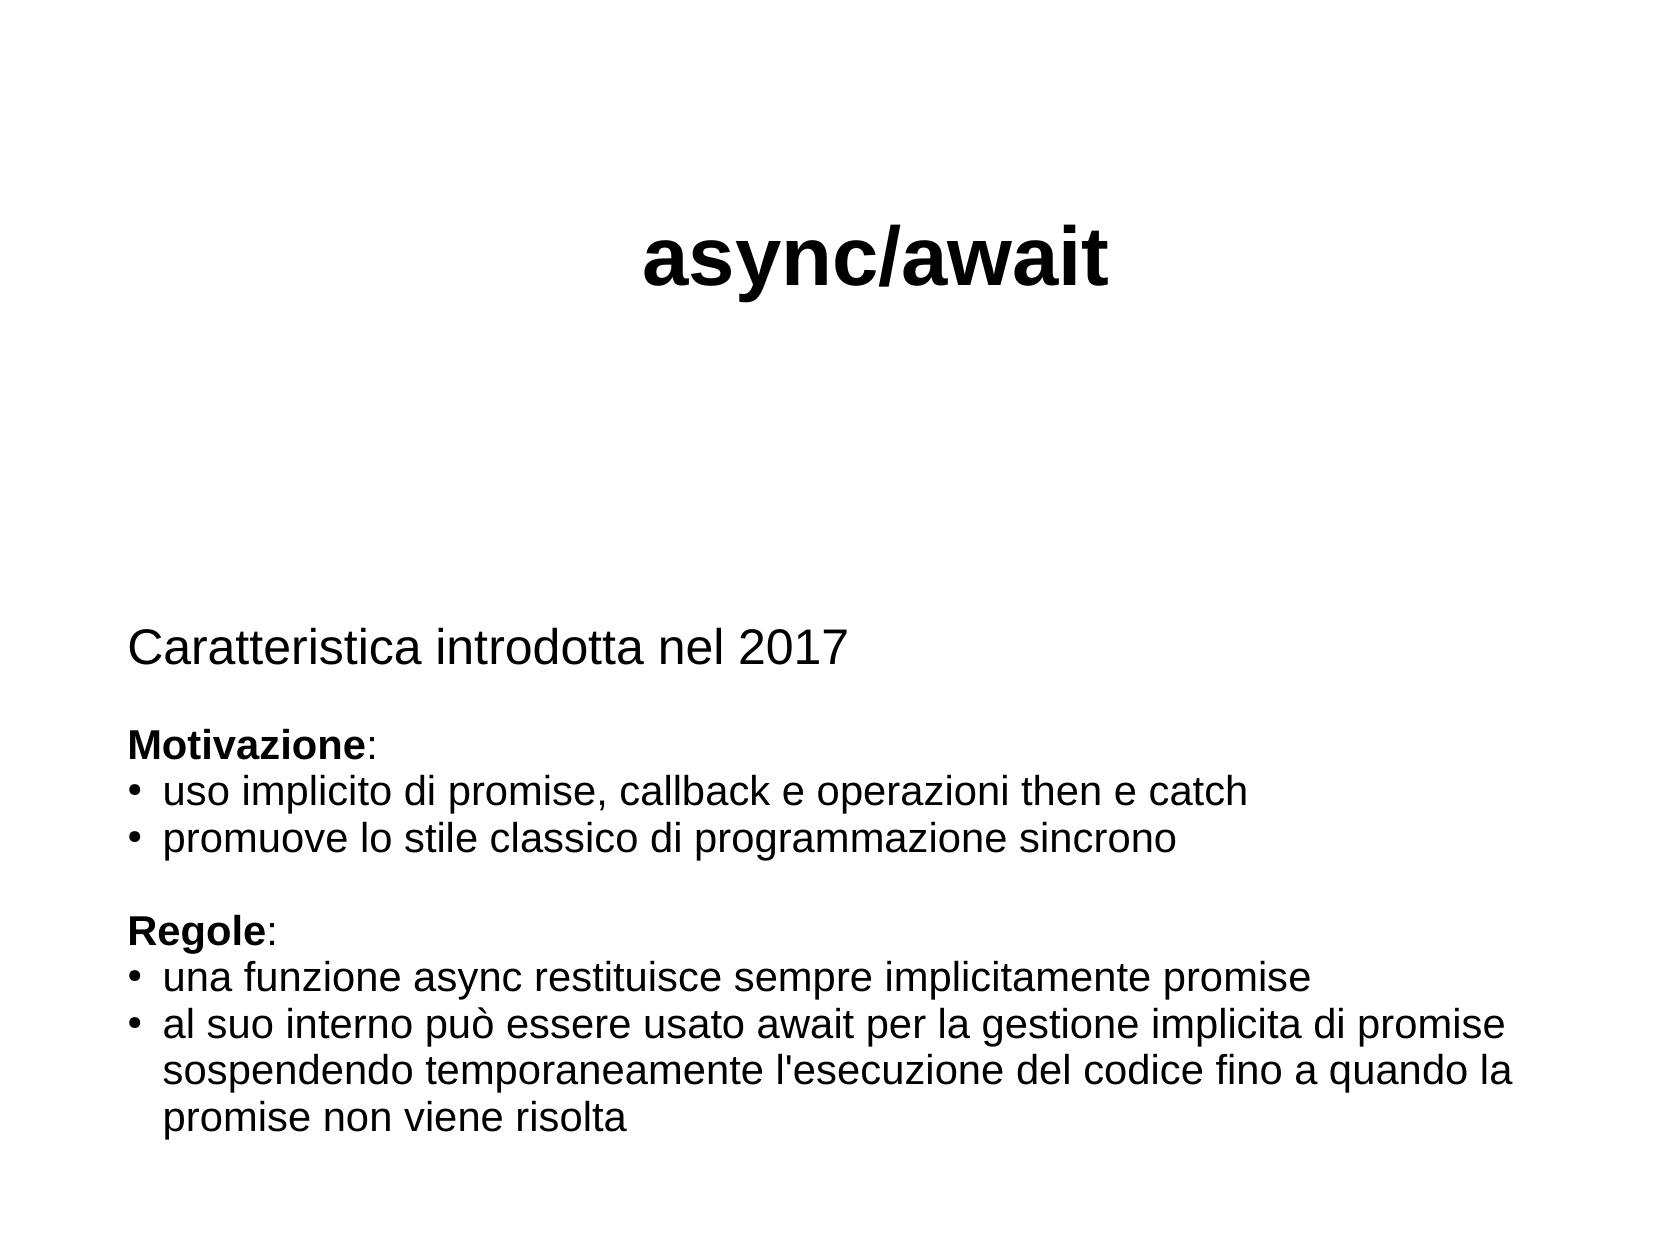

async/await
Caratteristica introdotta nel 2017
Motivazione:
uso implicito di promise, callback e operazioni then e catch
promuove lo stile classico di programmazione sincrono
Regole:
una funzione async restituisce sempre implicitamente promise
al suo interno può essere usato await per la gestione implicita di promise
sospendendo temporaneamente l'esecuzione del codice fino a quando la promise non viene risolta